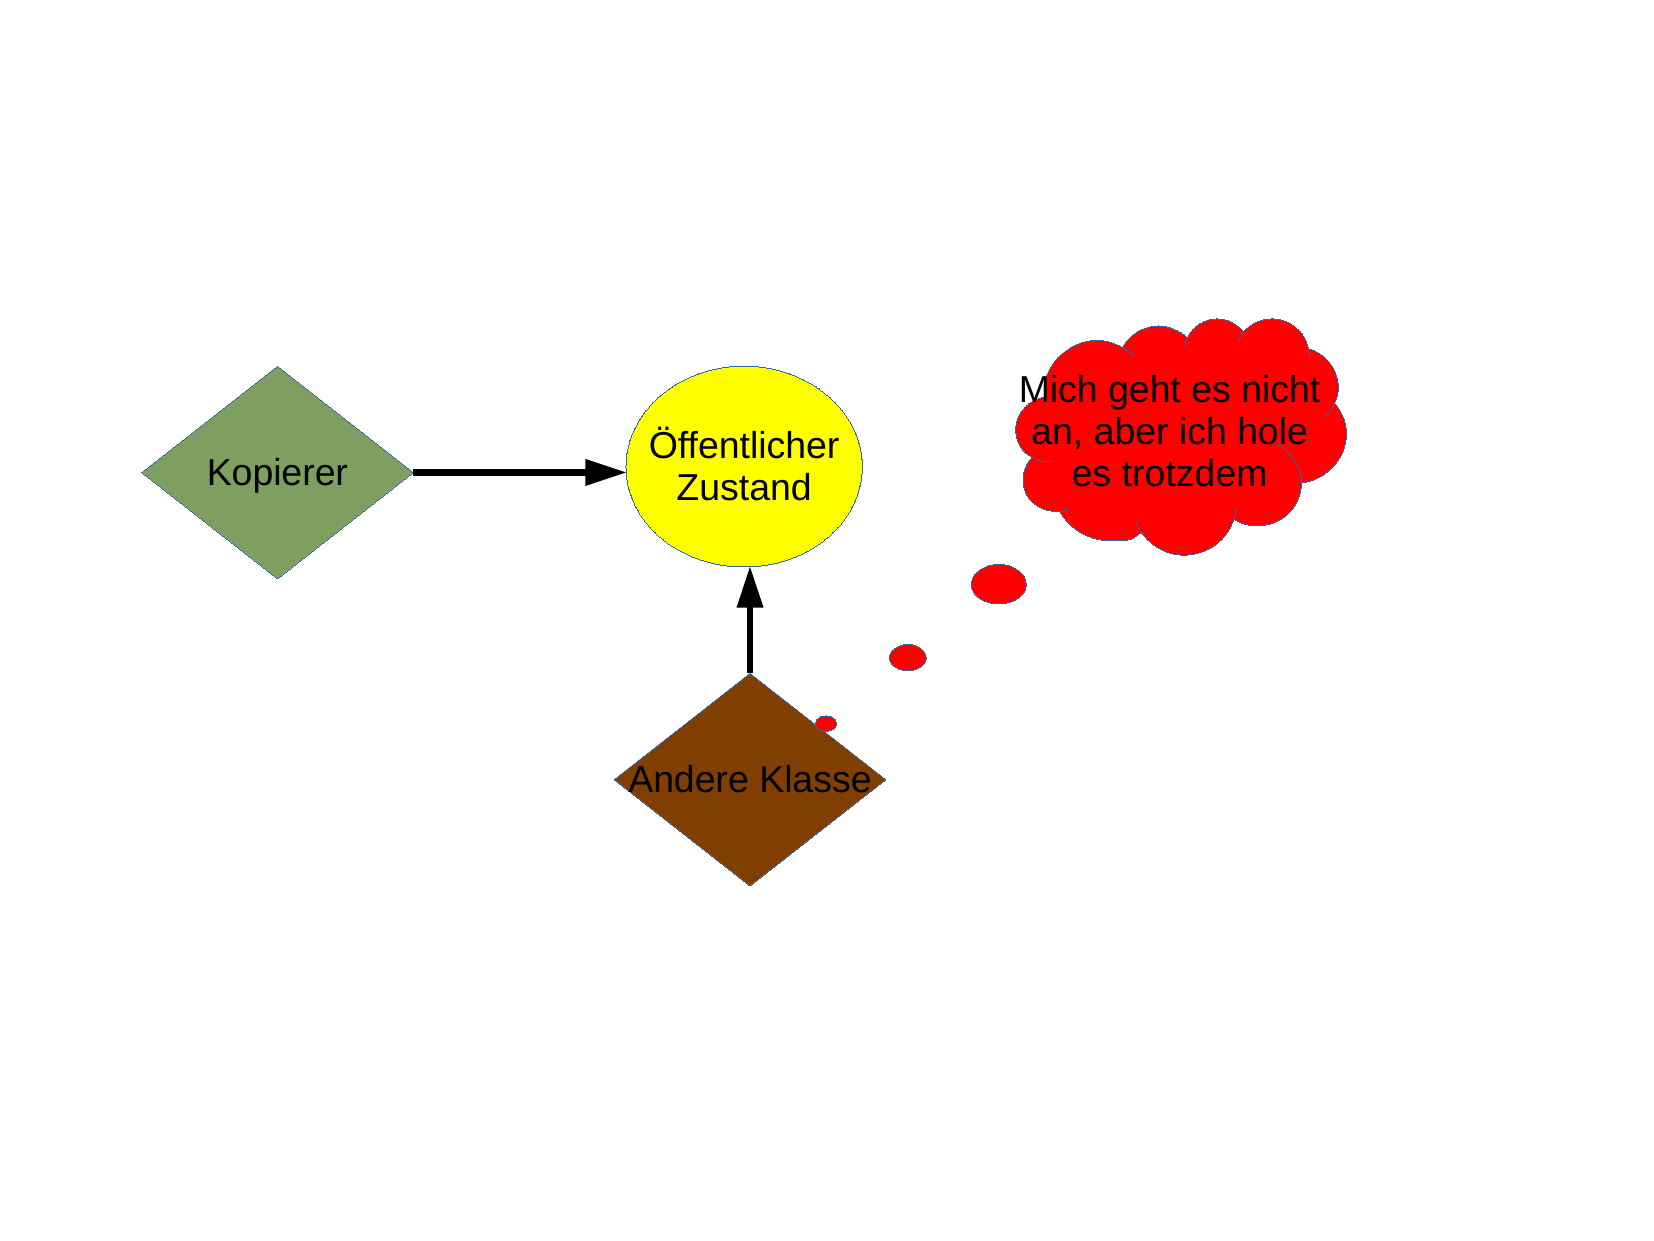

Mich geht es nicht
an, aber ich hole
es trotzdem
Kopierer
Öffentlicher
Zustand
Andere Klasse